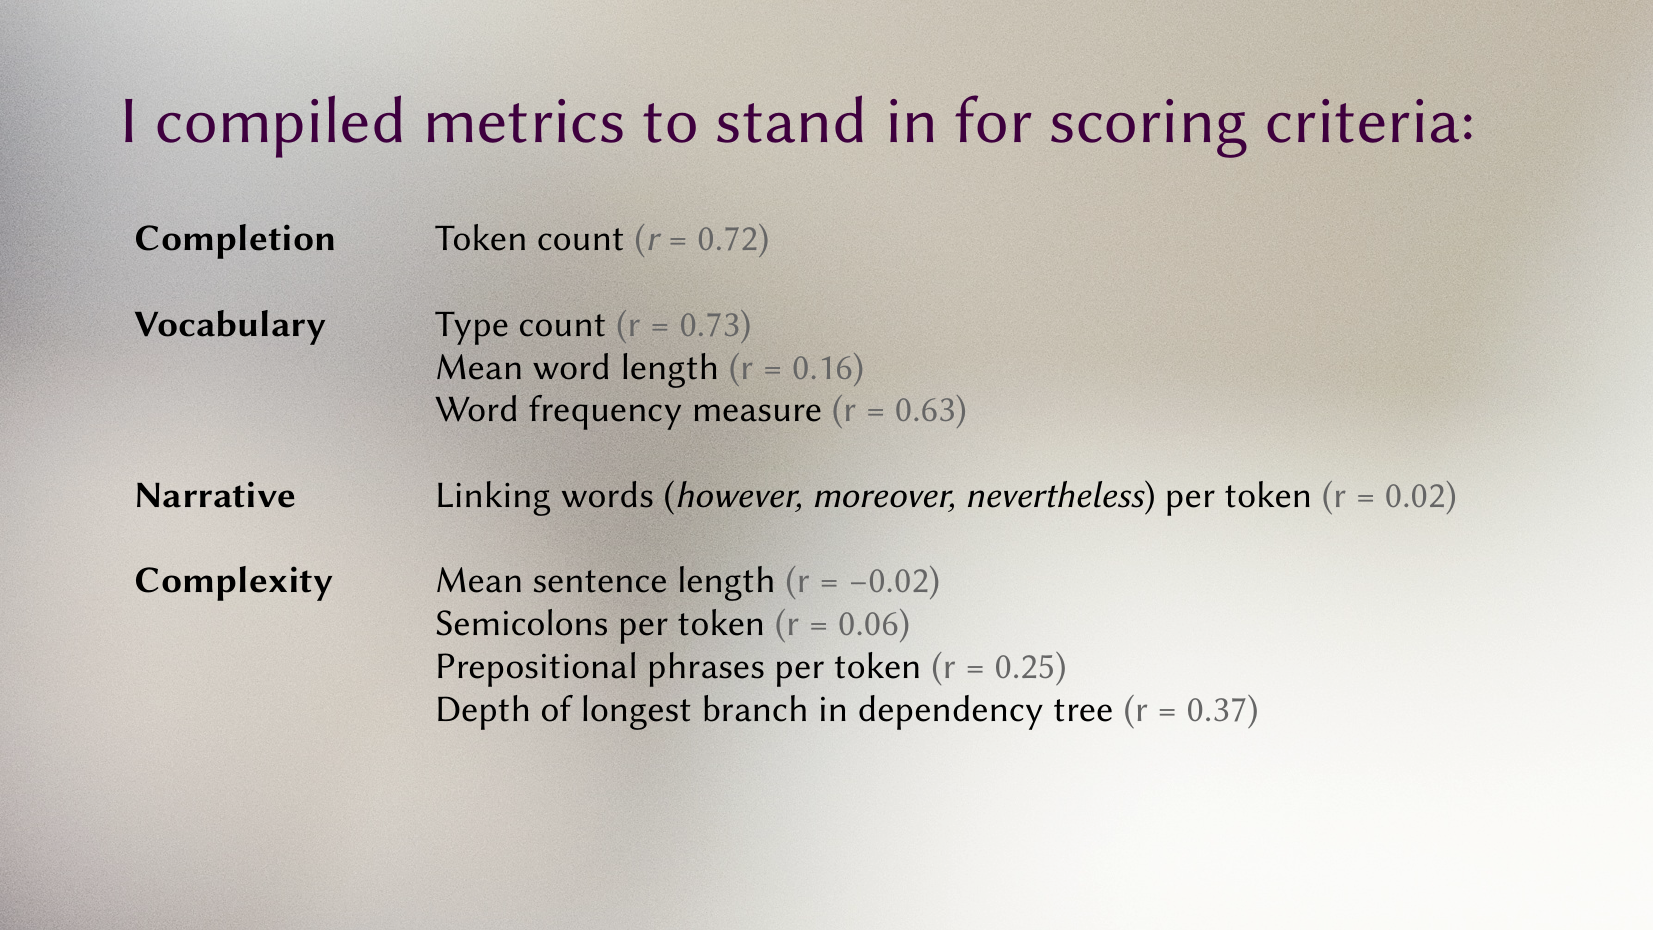

I compiled metrics to stand in for scoring criteria:
Completion		Token count (r = 0.72)
Vocabulary		Type count (r = 0.73)
				Mean word length (r = 0.16)
				Word frequency measure (r = 0.63)
Narrative		Linking words (however, moreover, nevertheless) per token (r = 0.02)
Complexity		Mean sentence length (r = −0.02)
				Semicolons per token (r = 0.06)
				Prepositional phrases per token (r = 0.25)
				Depth of longest branch in dependency tree (r = 0.37)